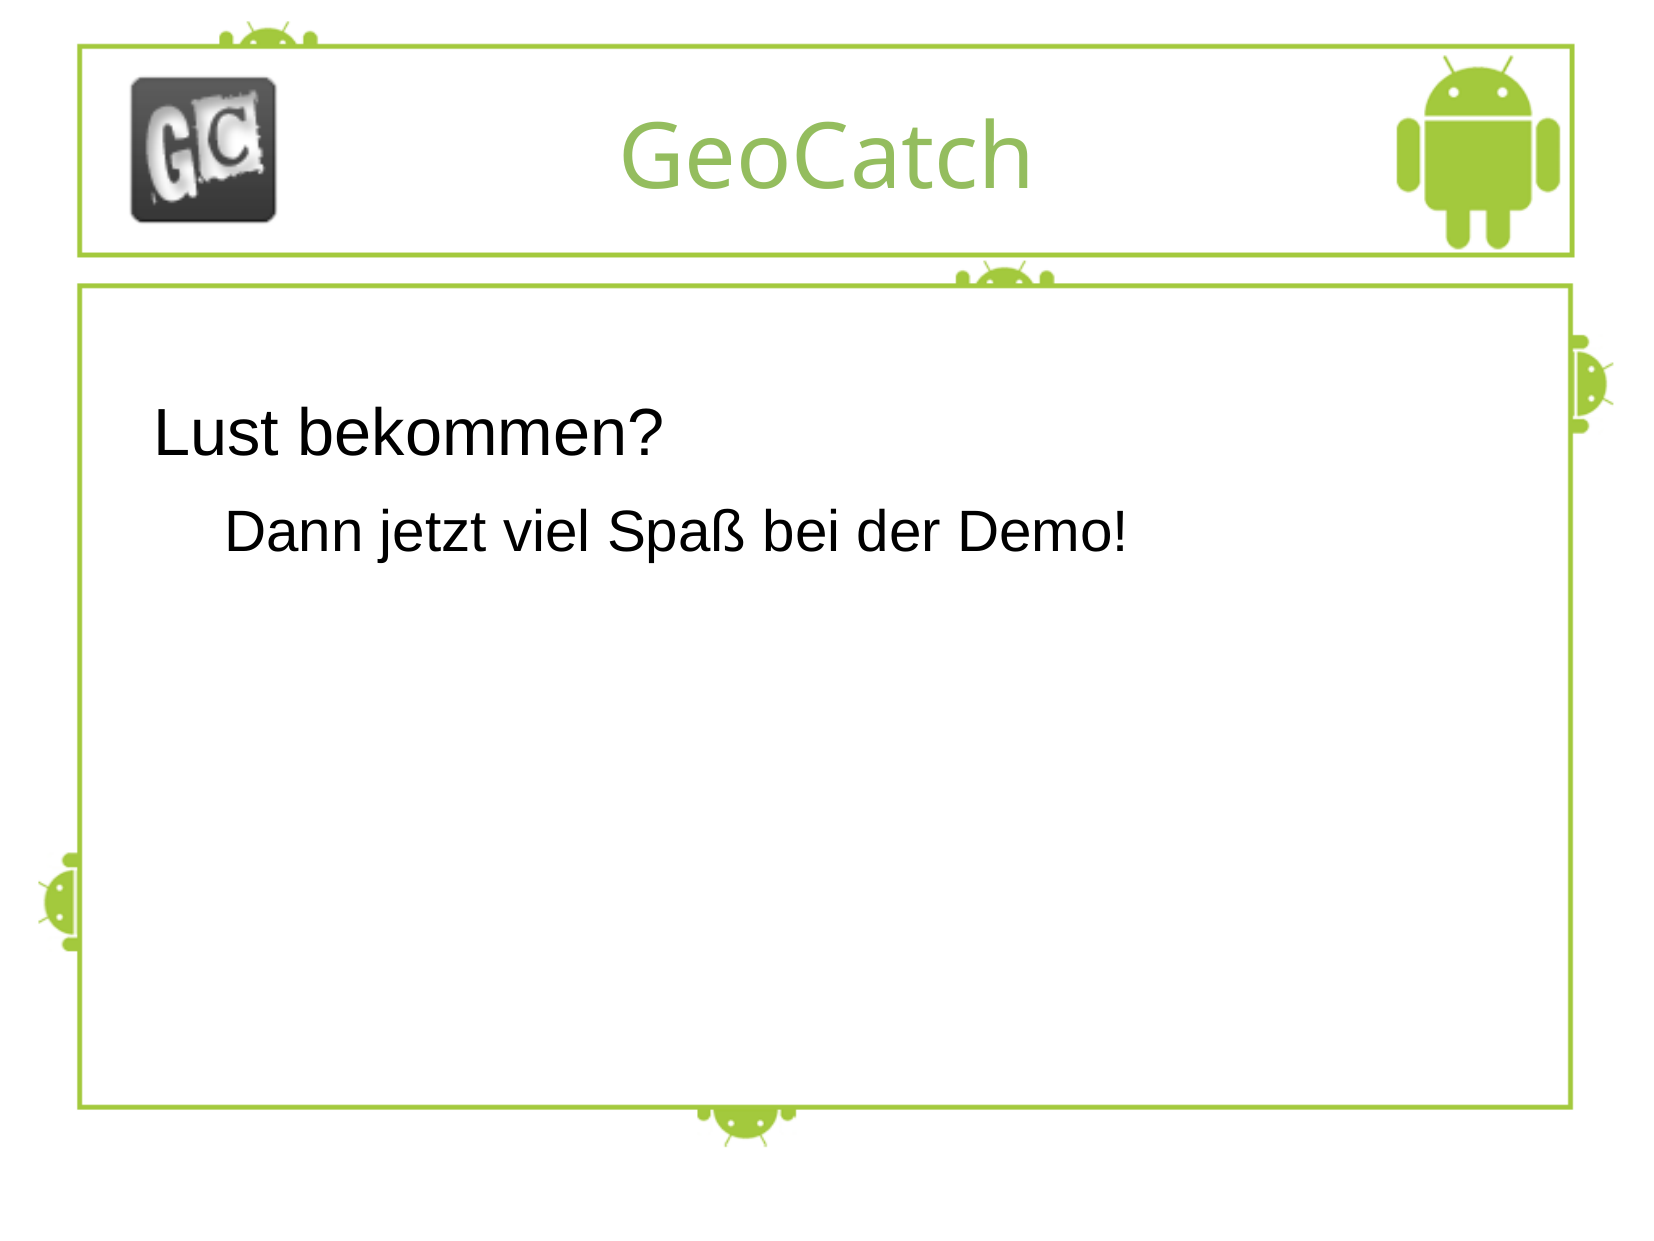

# GeoCatch
Lust bekommen?
Dann jetzt viel Spaß bei der Demo!